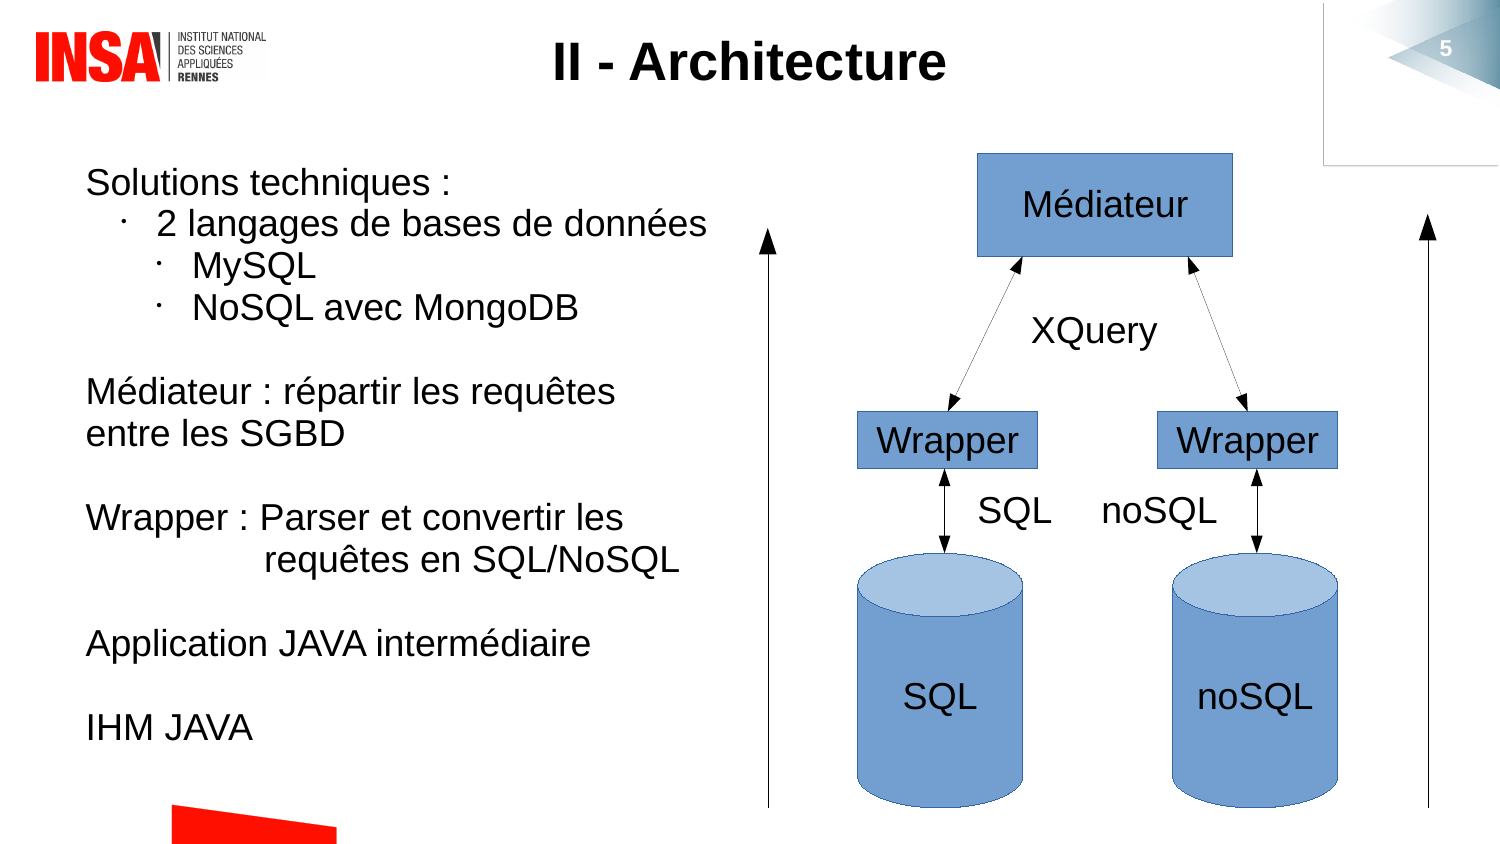

II - Architecture
Solutions techniques :
2 langages de bases de données
MySQL
NoSQL avec MongoDB
Médiateur : répartir les requêtes
entre les SGBD
Wrapper : Parser et convertir les
 requêtes en SQL/NoSQL
Application JAVA intermédiaire
IHM JAVA
Médiateur
XQuery
Wrapper
Wrapper
SQL
noSQL
SQL
noSQL